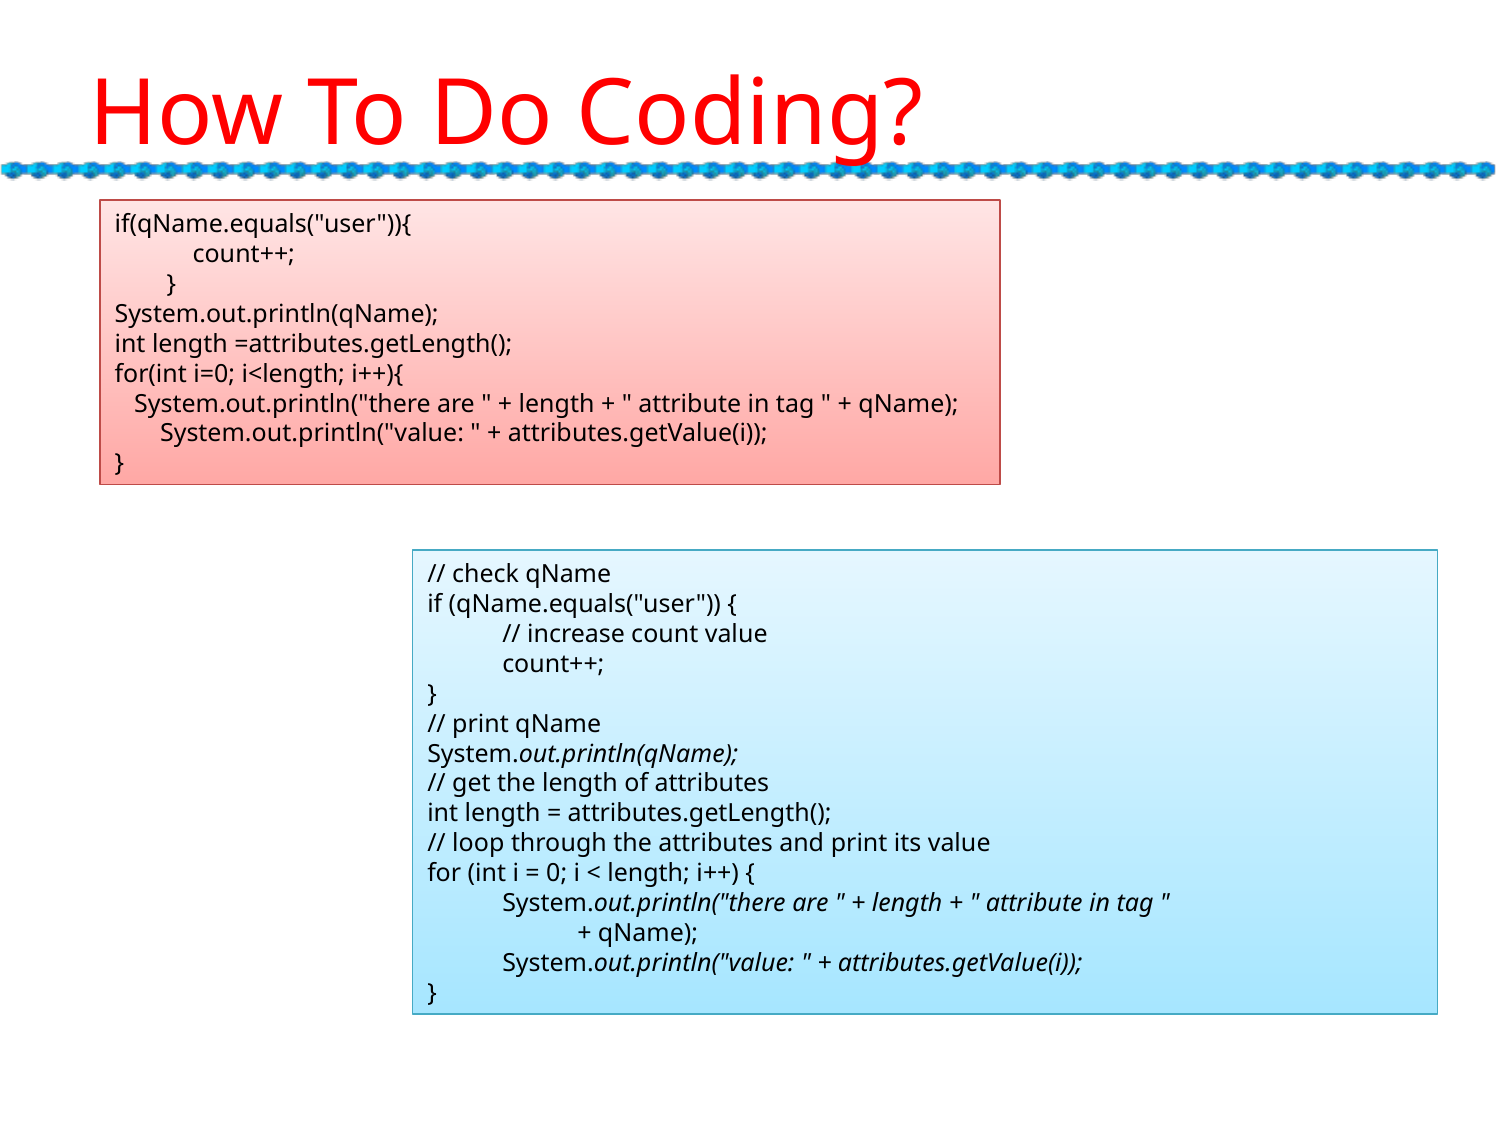

# How To Do Coding?
if(qName.equals("user")){
 count++;
 }
System.out.println(qName);
int length =attributes.getLength();
for(int i=0; i<length; i++){
 System.out.println("there are " + length + " attribute in tag " + qName);
 System.out.println("value: " + attributes.getValue(i));
}
// check qName
if (qName.equals("user")) {
	// increase count value
	count++;
}
// print qName
System.out.println(qName);
// get the length of attributes
int length = attributes.getLength();
// loop through the attributes and print its value
for (int i = 0; i < length; i++) {
	System.out.println("there are " + length + " attribute in tag "
		+ qName);
	System.out.println("value: " + attributes.getValue(i));
}